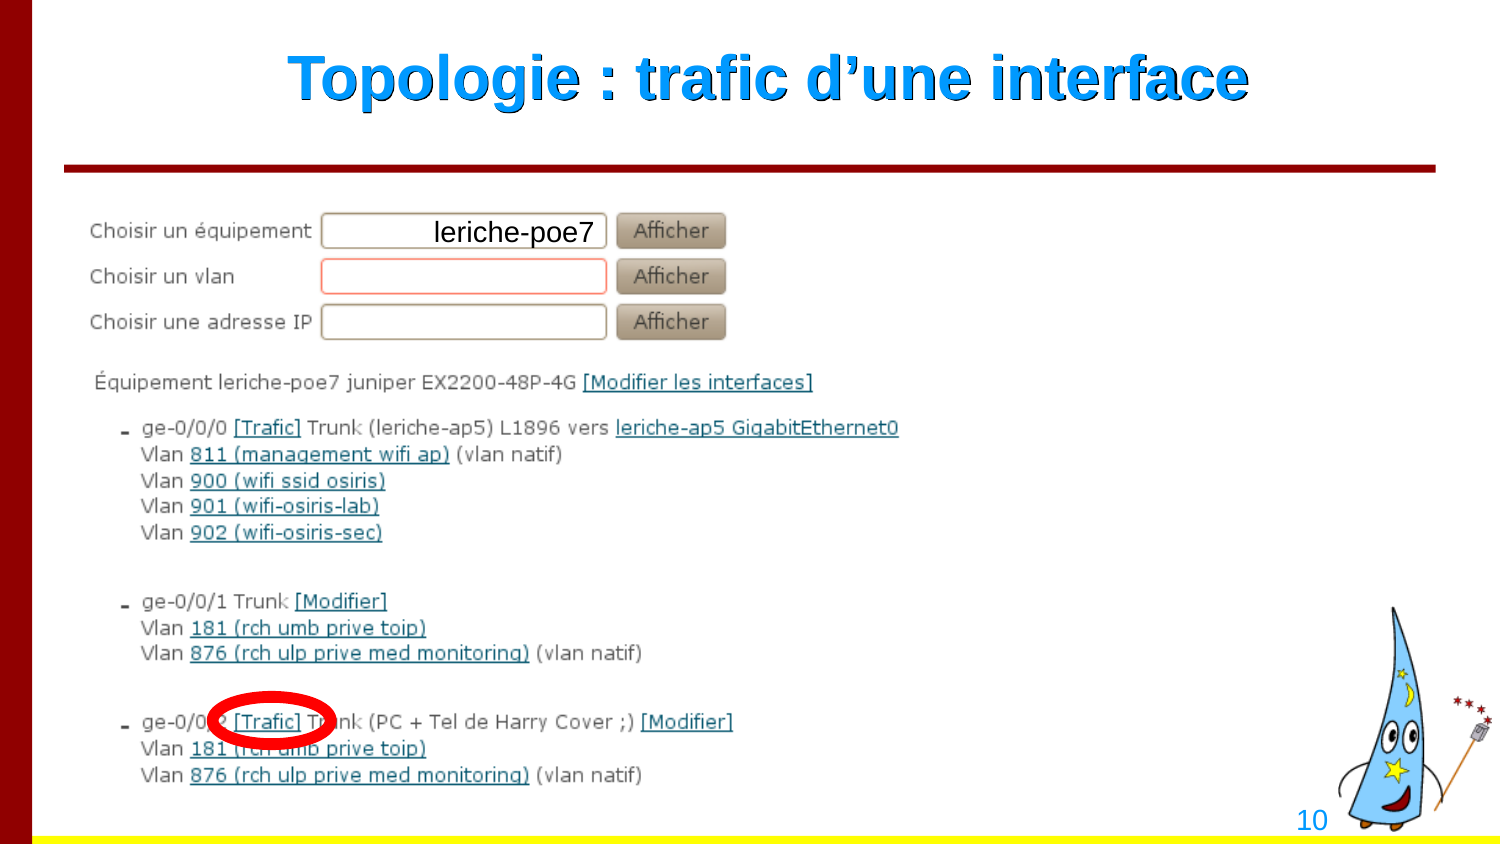

# Topologie : trafic d’une interface
leriche-poe7
10